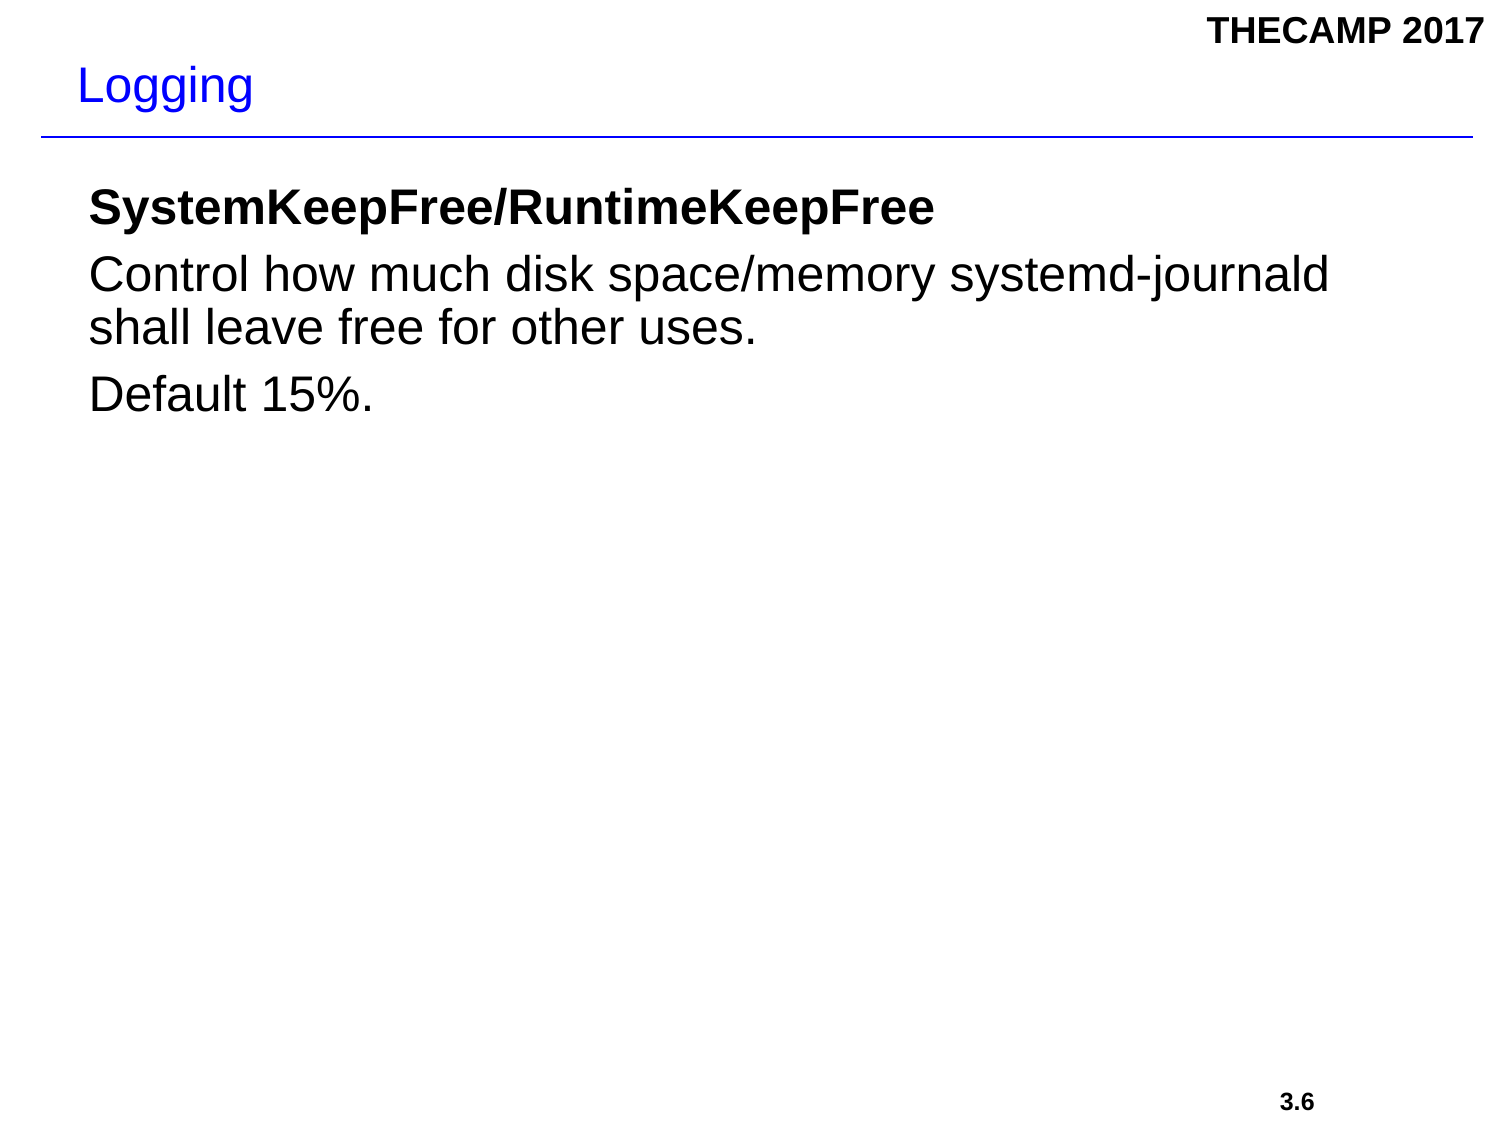

# Logging
SystemKeepFree/RuntimeKeepFree
Control how much disk space/memory systemd-journald shall leave free for other uses.
Default 15%.